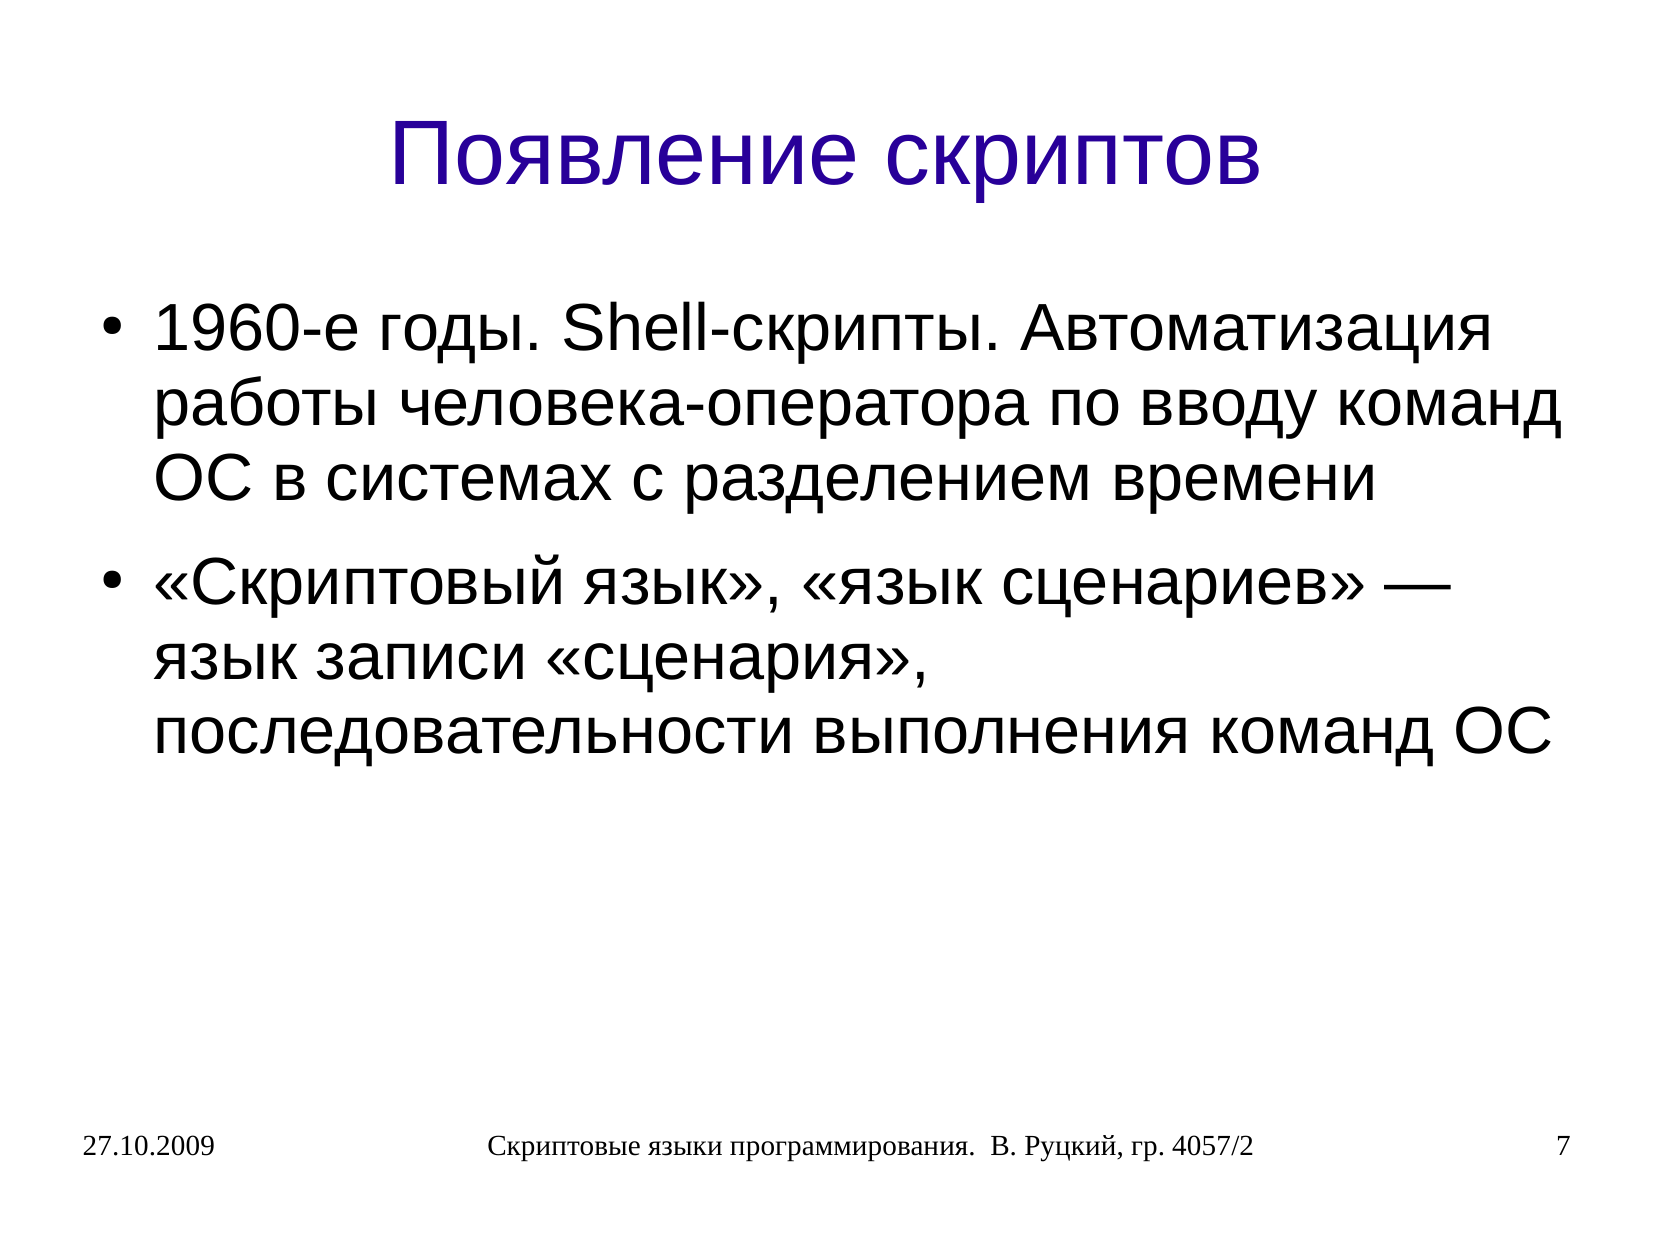

# Появление скриптов
1960-е годы. Shell-скрипты. Автоматизация работы человека-оператора по вводу команд ОС в системах с разделением времени
«Скриптовый язык», «язык сценариев» — язык записи «сценария», последовательности выполнения команд ОС
27.10.2009
Скриптовые языки программирования. В. Руцкий, гр. 4057/2
7